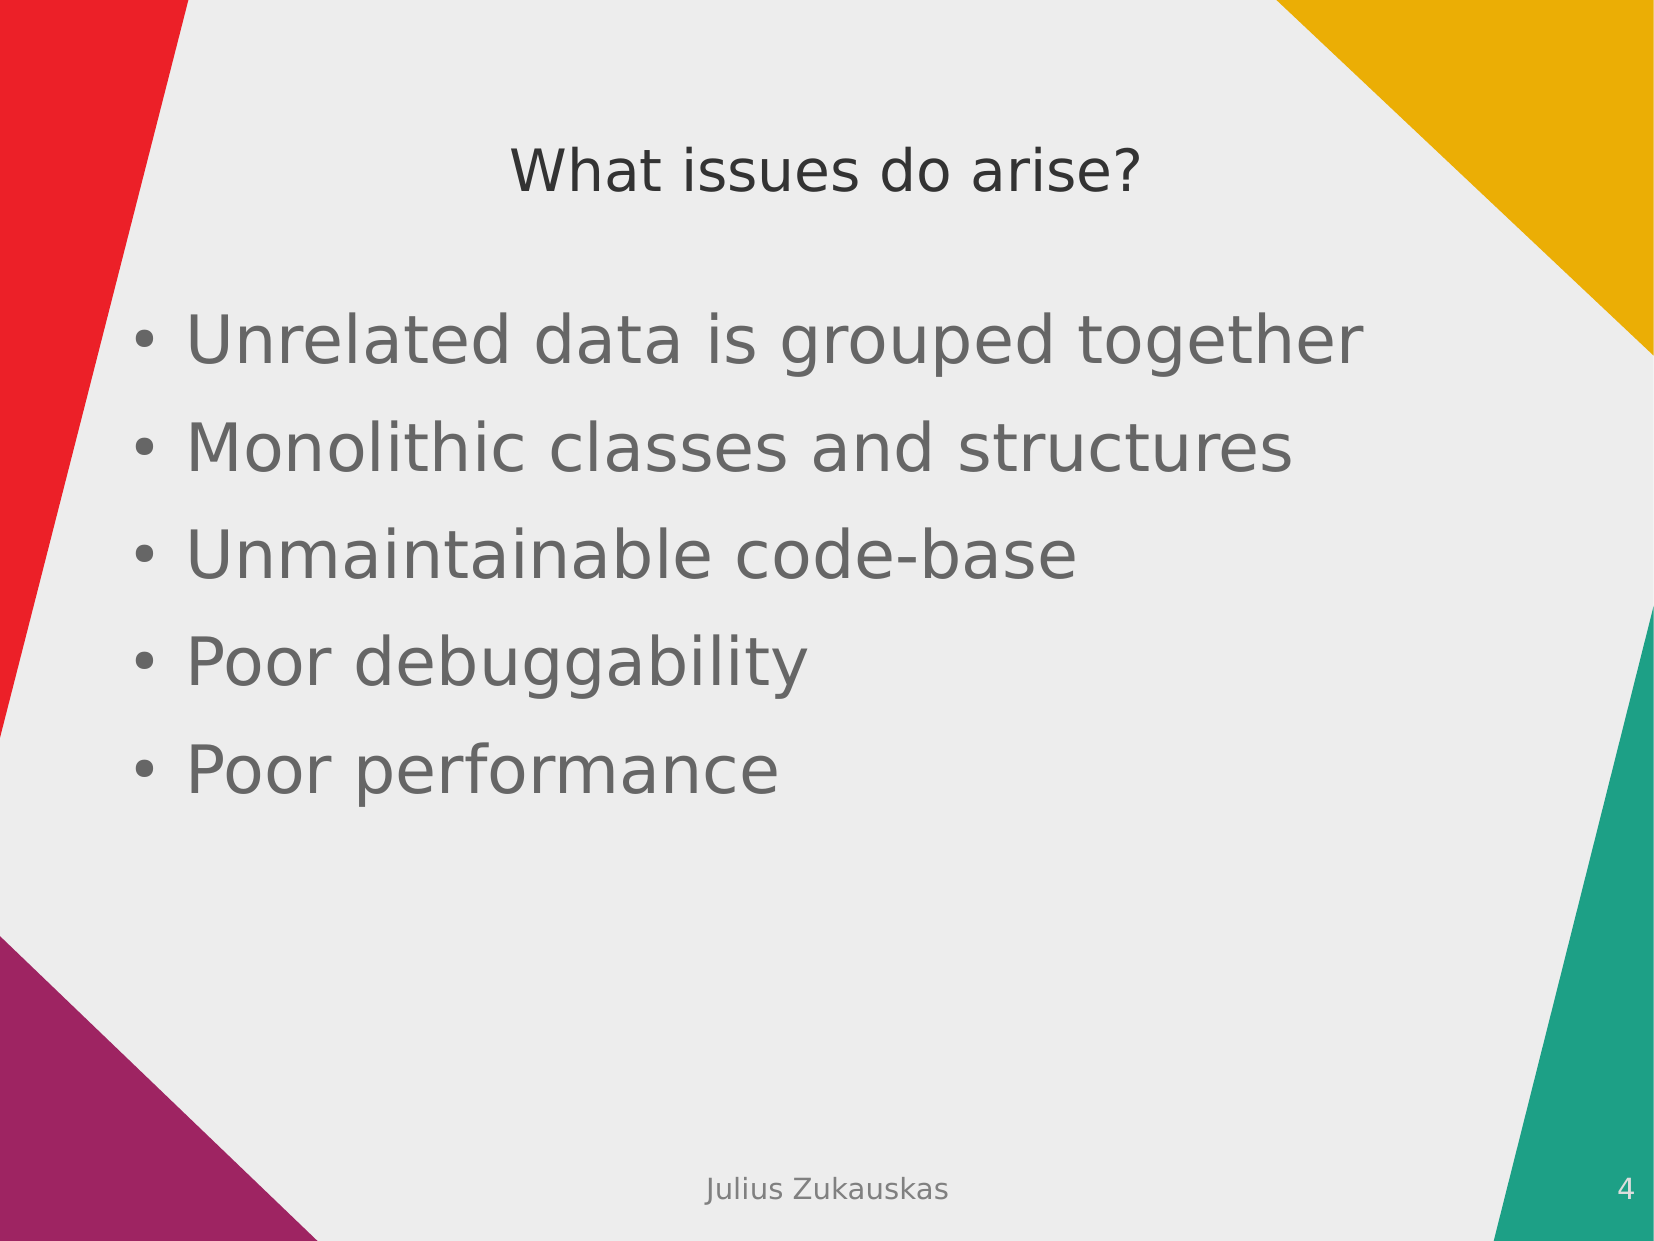

# What issues do arise?
Unrelated data is grouped together
Monolithic classes and structures
Unmaintainable code-base
Poor debuggability
Poor performance
Julius Zukauskas
4